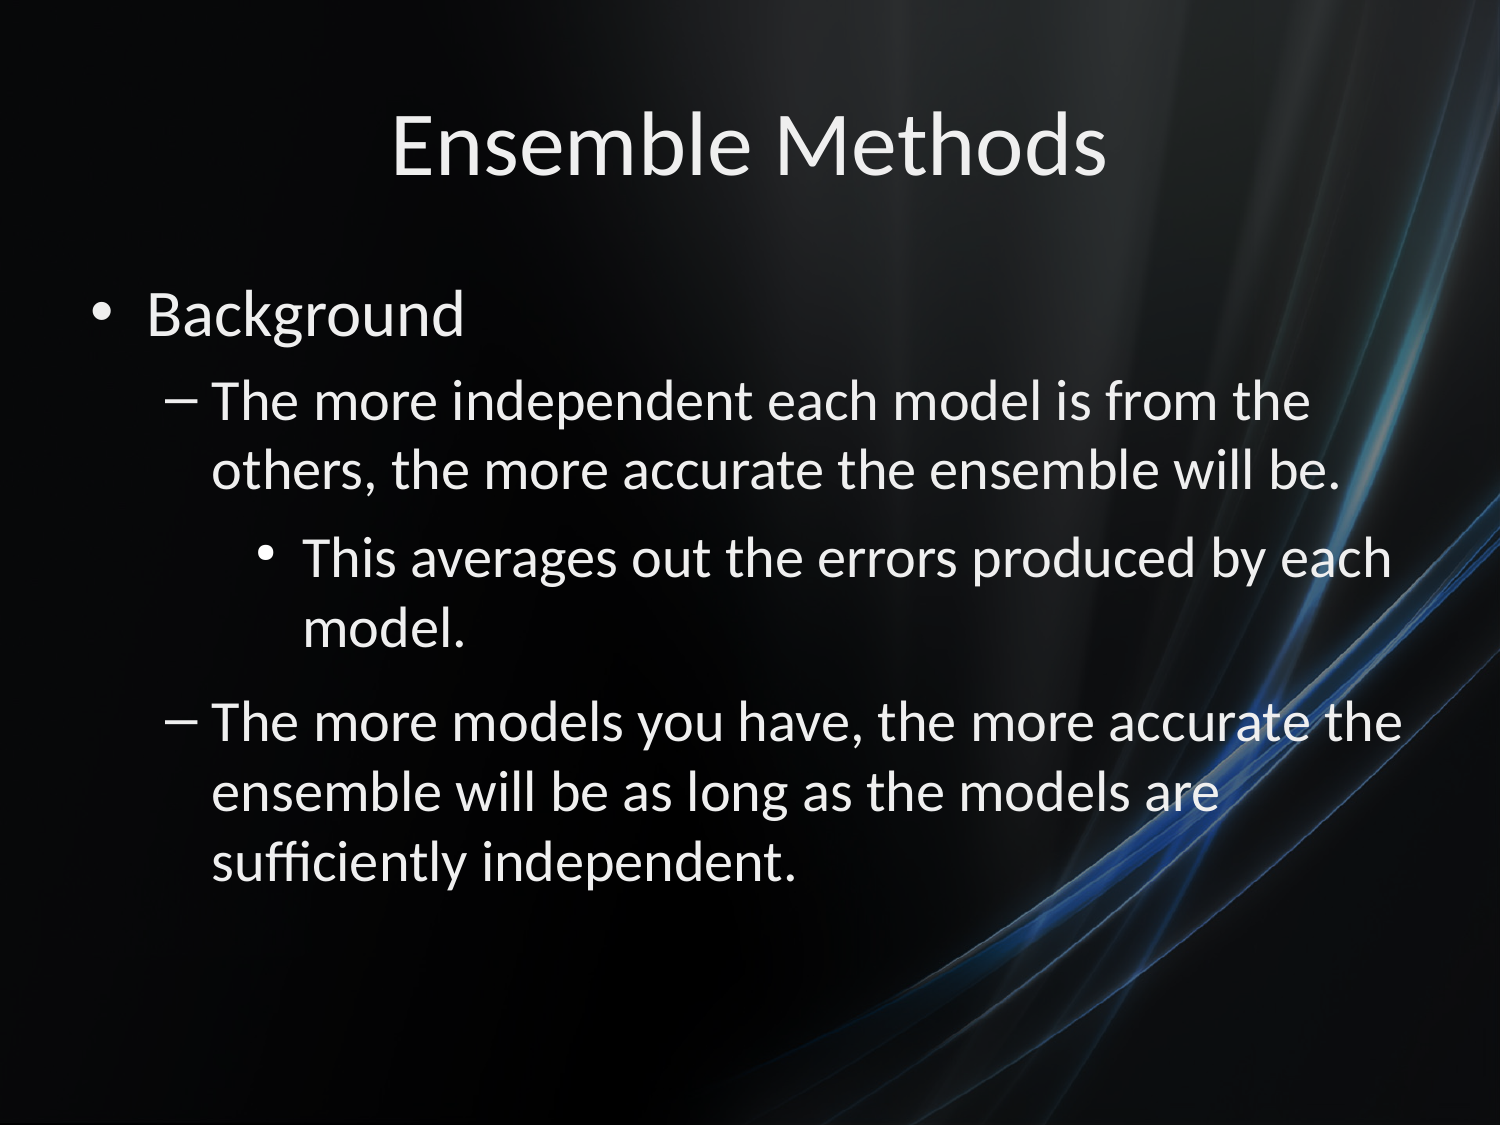

# Ensemble Methods
Background
The more independent each model is from the others, the more accurate the ensemble will be.
This averages out the errors produced by each model.
The more models you have, the more accurate the ensemble will be as long as the models are sufficiently independent.